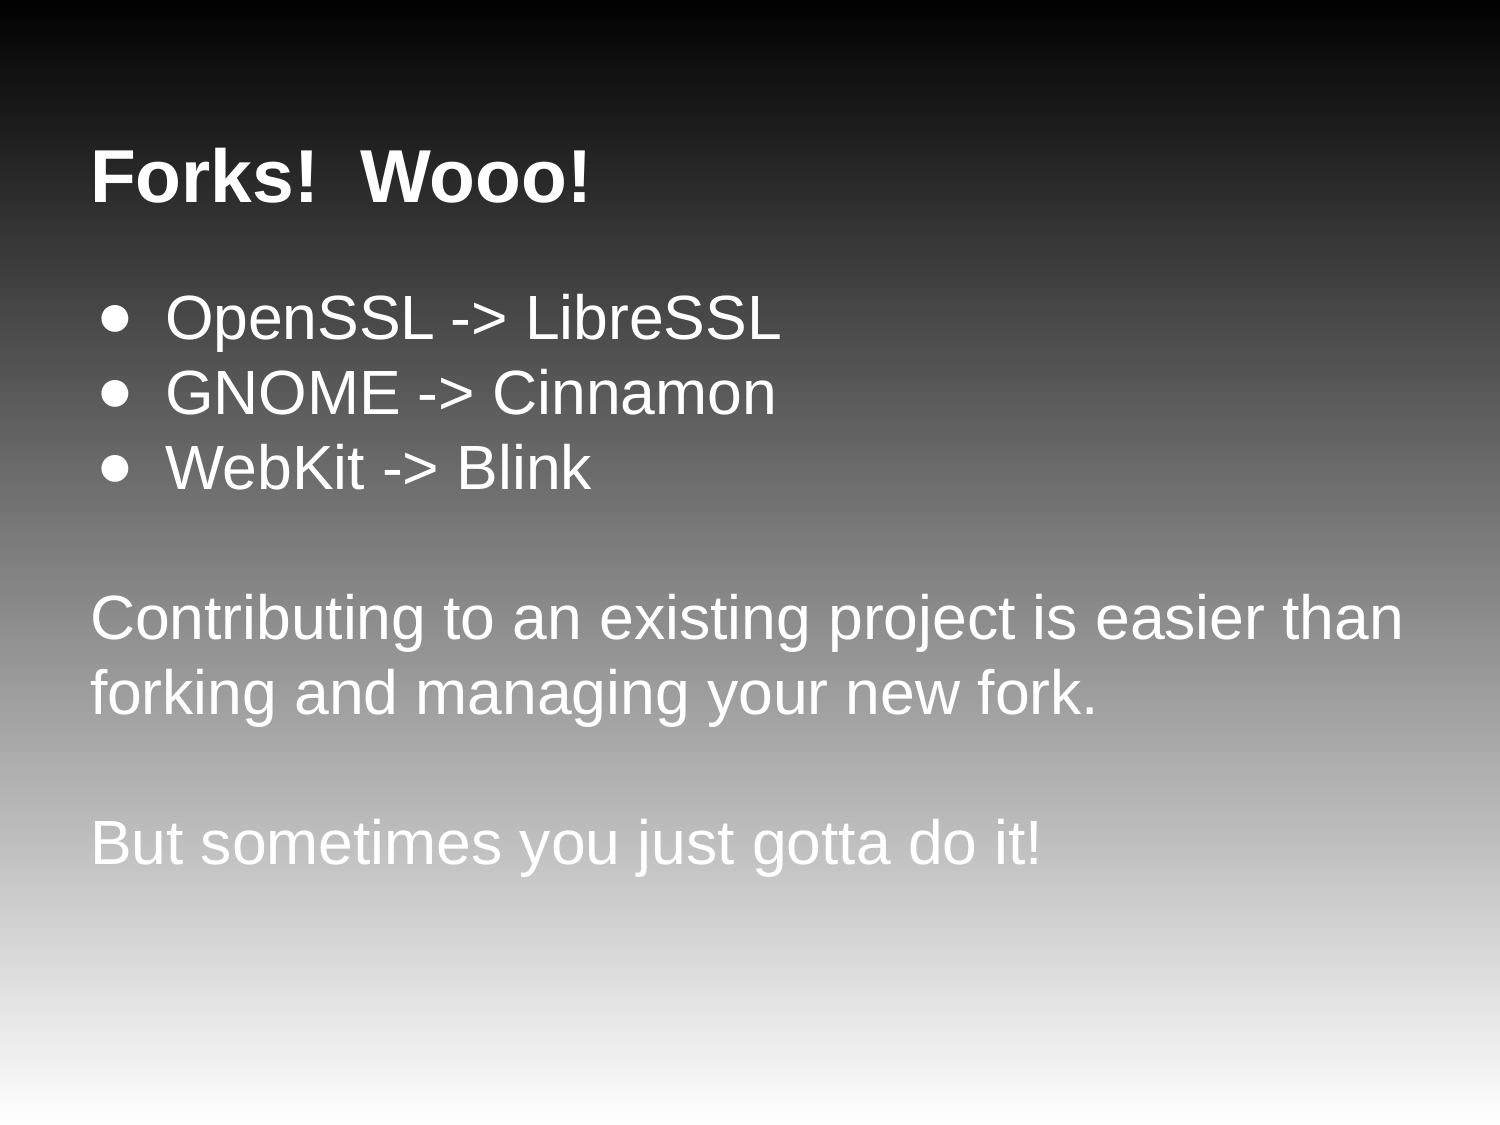

# Forks! Wooo!
OpenSSL -> LibreSSL
GNOME -> Cinnamon
WebKit -> Blink
Contributing to an existing project is easier than forking and managing your new fork.
But sometimes you just gotta do it!